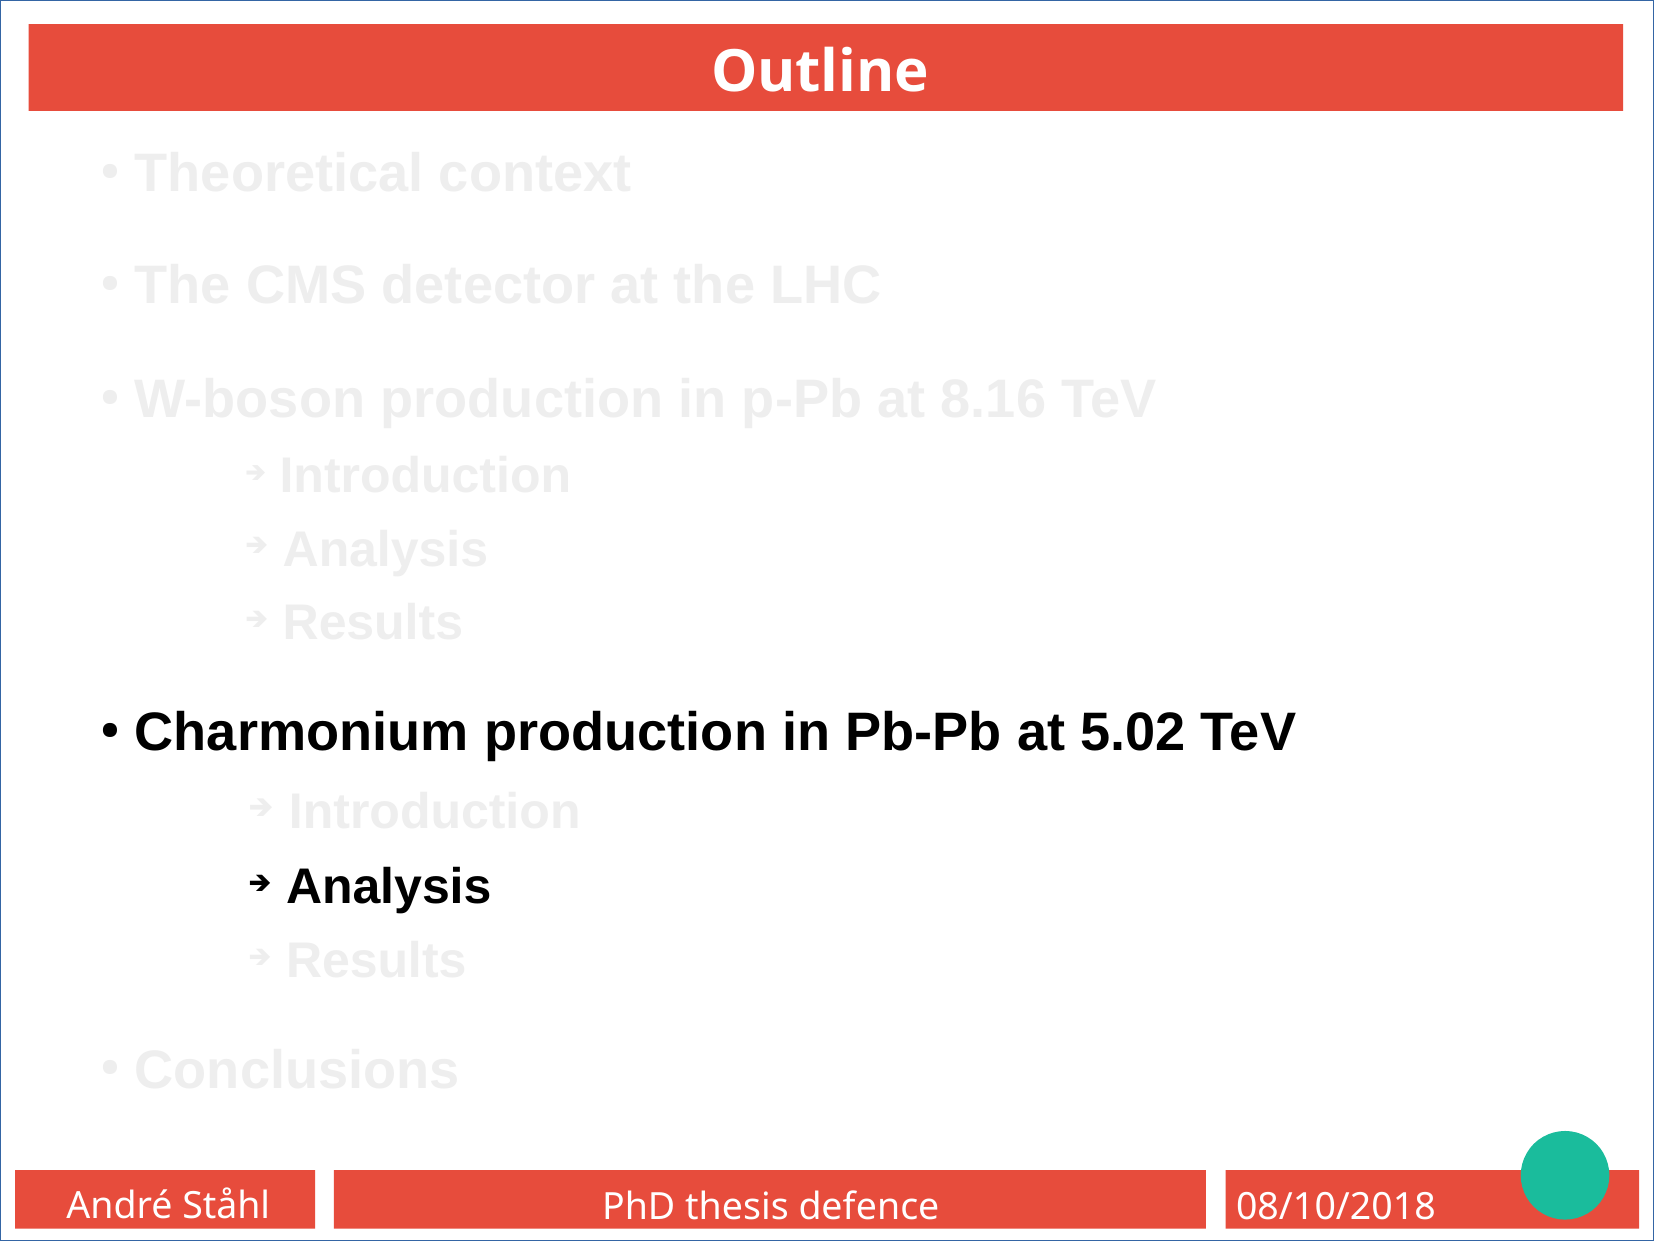

# Outline
 Theoretical context
 The CMS detector at the LHC
 W-boson production in p-Pb at 8.16 TeV
 Introduction
 Analysis
 Results
 Charmonium production in Pb-Pb at 5.02 TeV
 Introduction
 Analysis
 Results
 Conclusions
08/10/2018